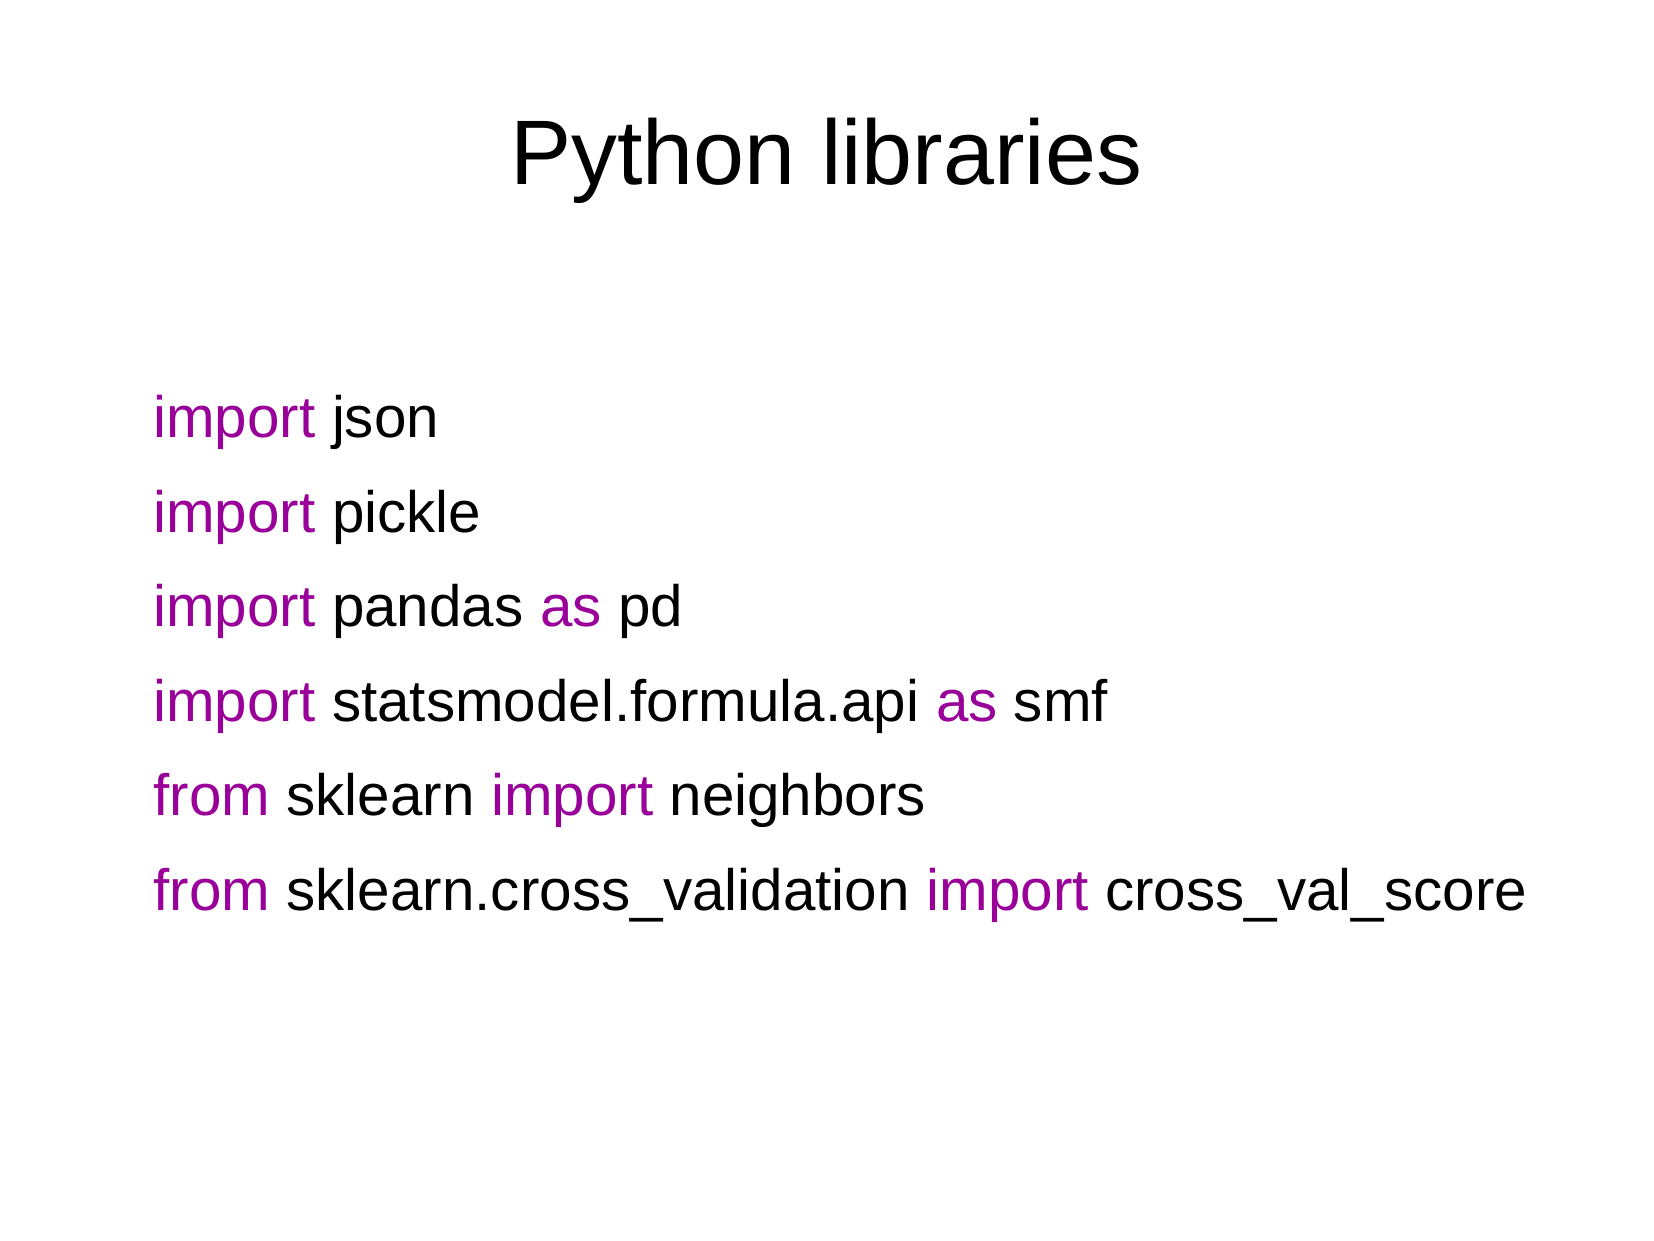

# Python libraries
import json
import pickle
import pandas as pd
import statsmodel.formula.api as smf
from sklearn import neighbors
from sklearn.cross_validation import cross_val_score